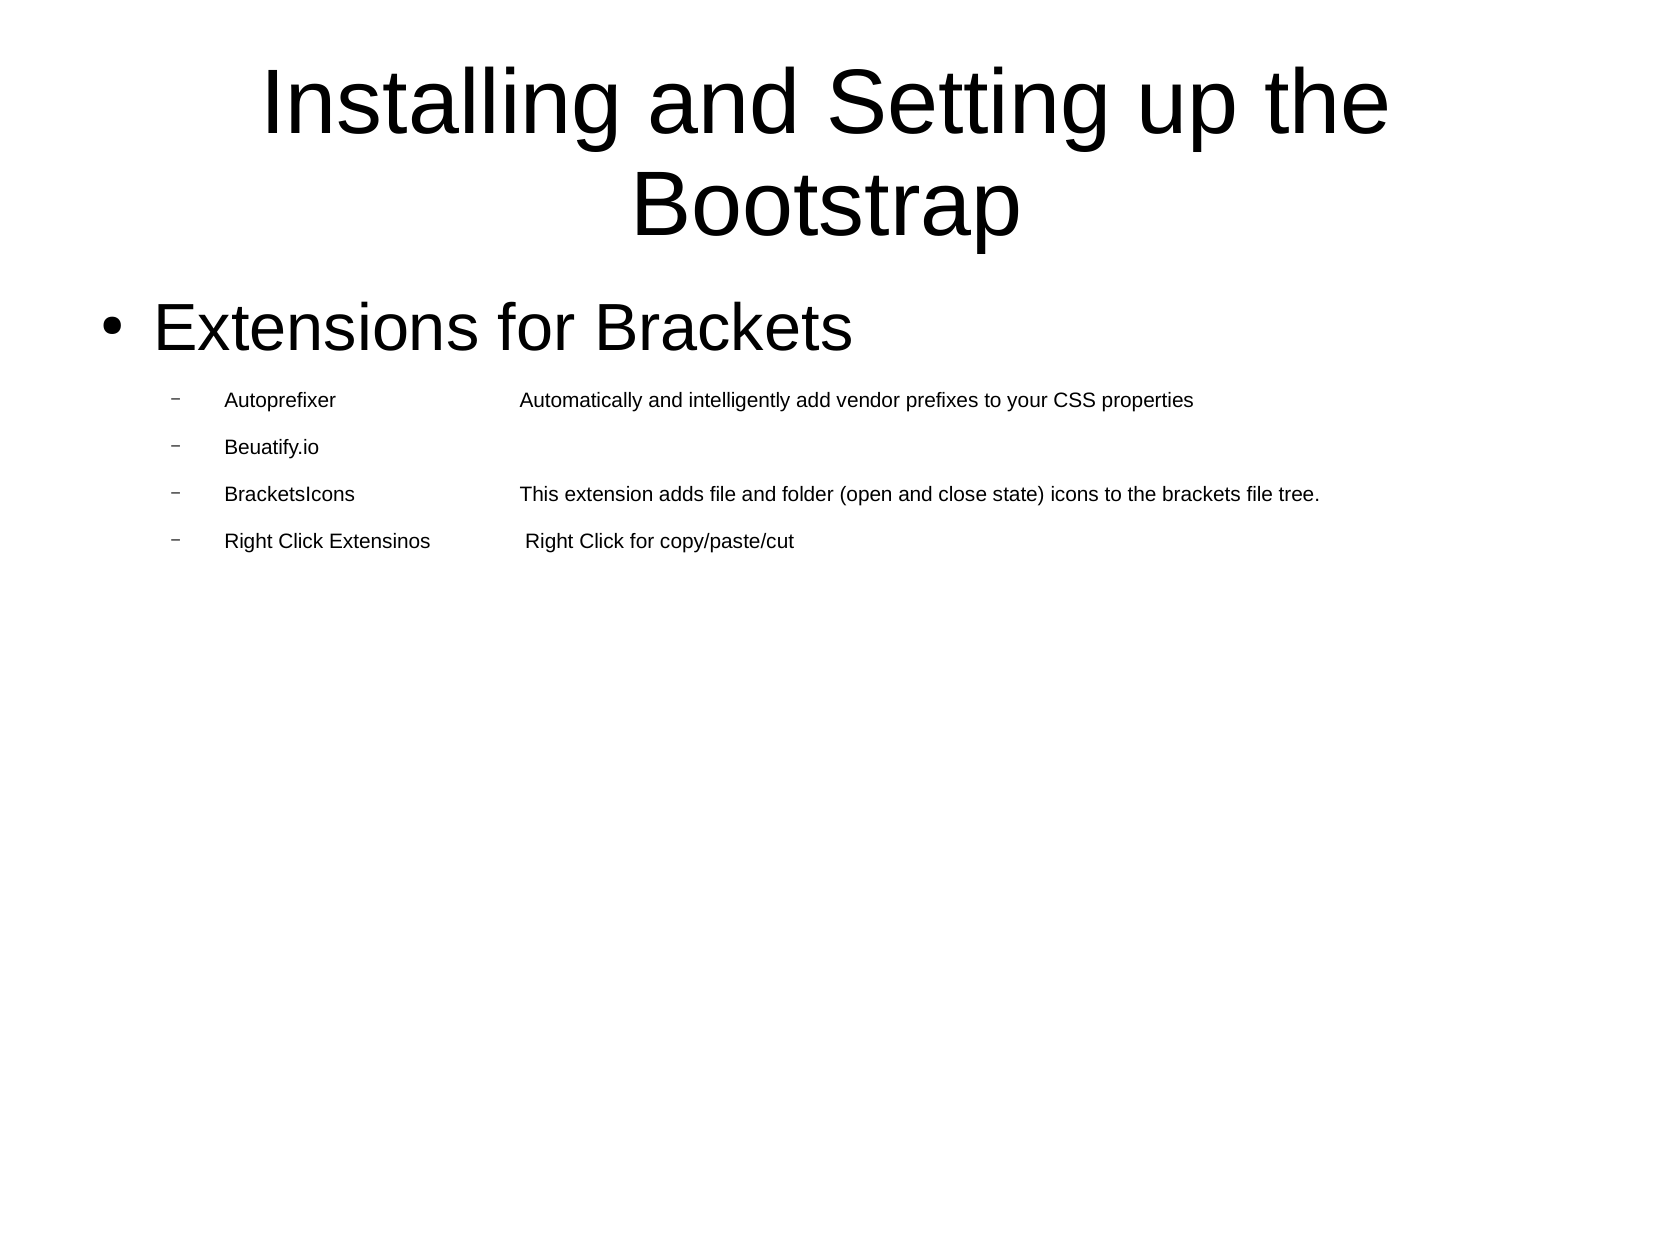

# Installing and Setting up the Bootstrap
Extensions for Brackets
Autoprefixer			Automatically and intelligently add vendor prefixes to your CSS properties
Beuatify.io
BracketsIcons			This extension adds file and folder (open and close state) icons to the brackets file tree.
Right Click Extensinos		 Right Click for copy/paste/cut